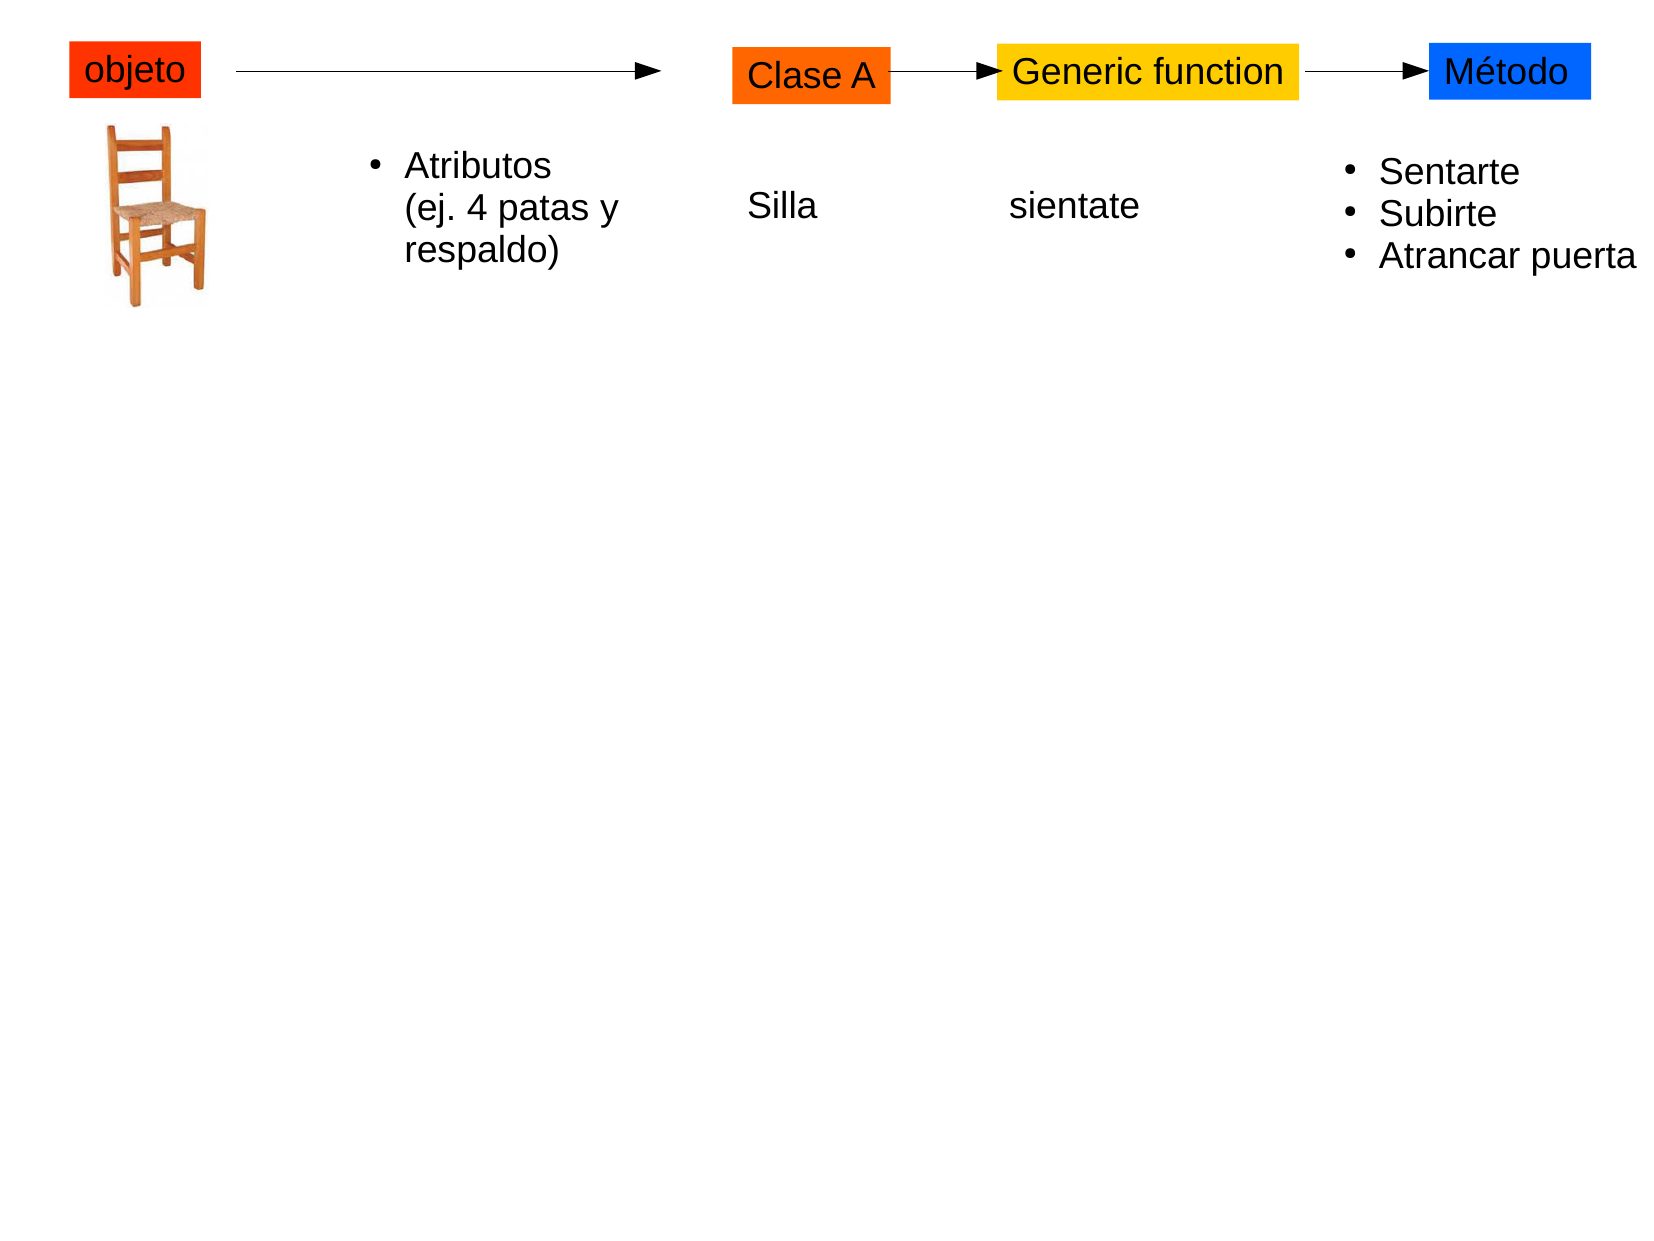

Los Objetos que tienen atributos
son descritos por las clases
y las funciones genéricas
asignan un método a usar sobre el objeto
objeto
Método
Generic function
Clase A
Atributos
(ej. 4 patas y
respaldo)
Sentarte
Subirte
Atrancar puerta
Silla
sientate
Class: describe objetos
	Objetos: son casos de una clase
Method: función que solo opera en ciertas clases de objetos
Generic function: asigna (despacha) a un objeto una función
 particular a su clase, i.e. un method